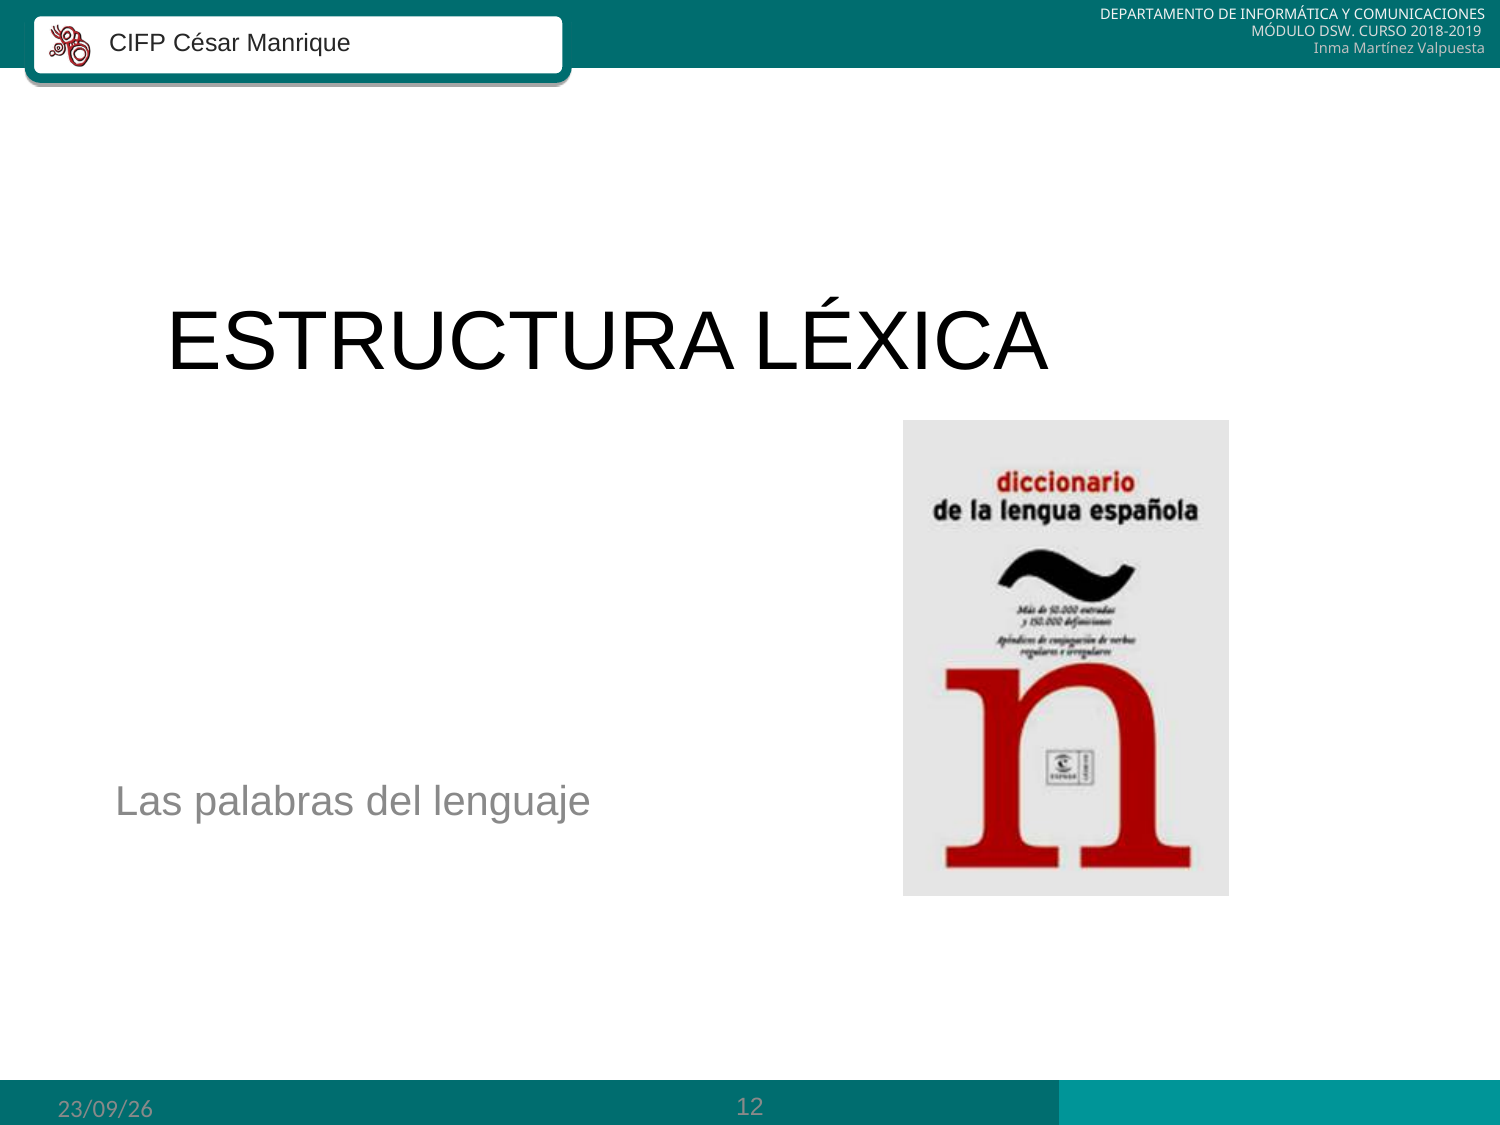

# ESTRUCTURA LÉXICA
Las palabras del lenguaje